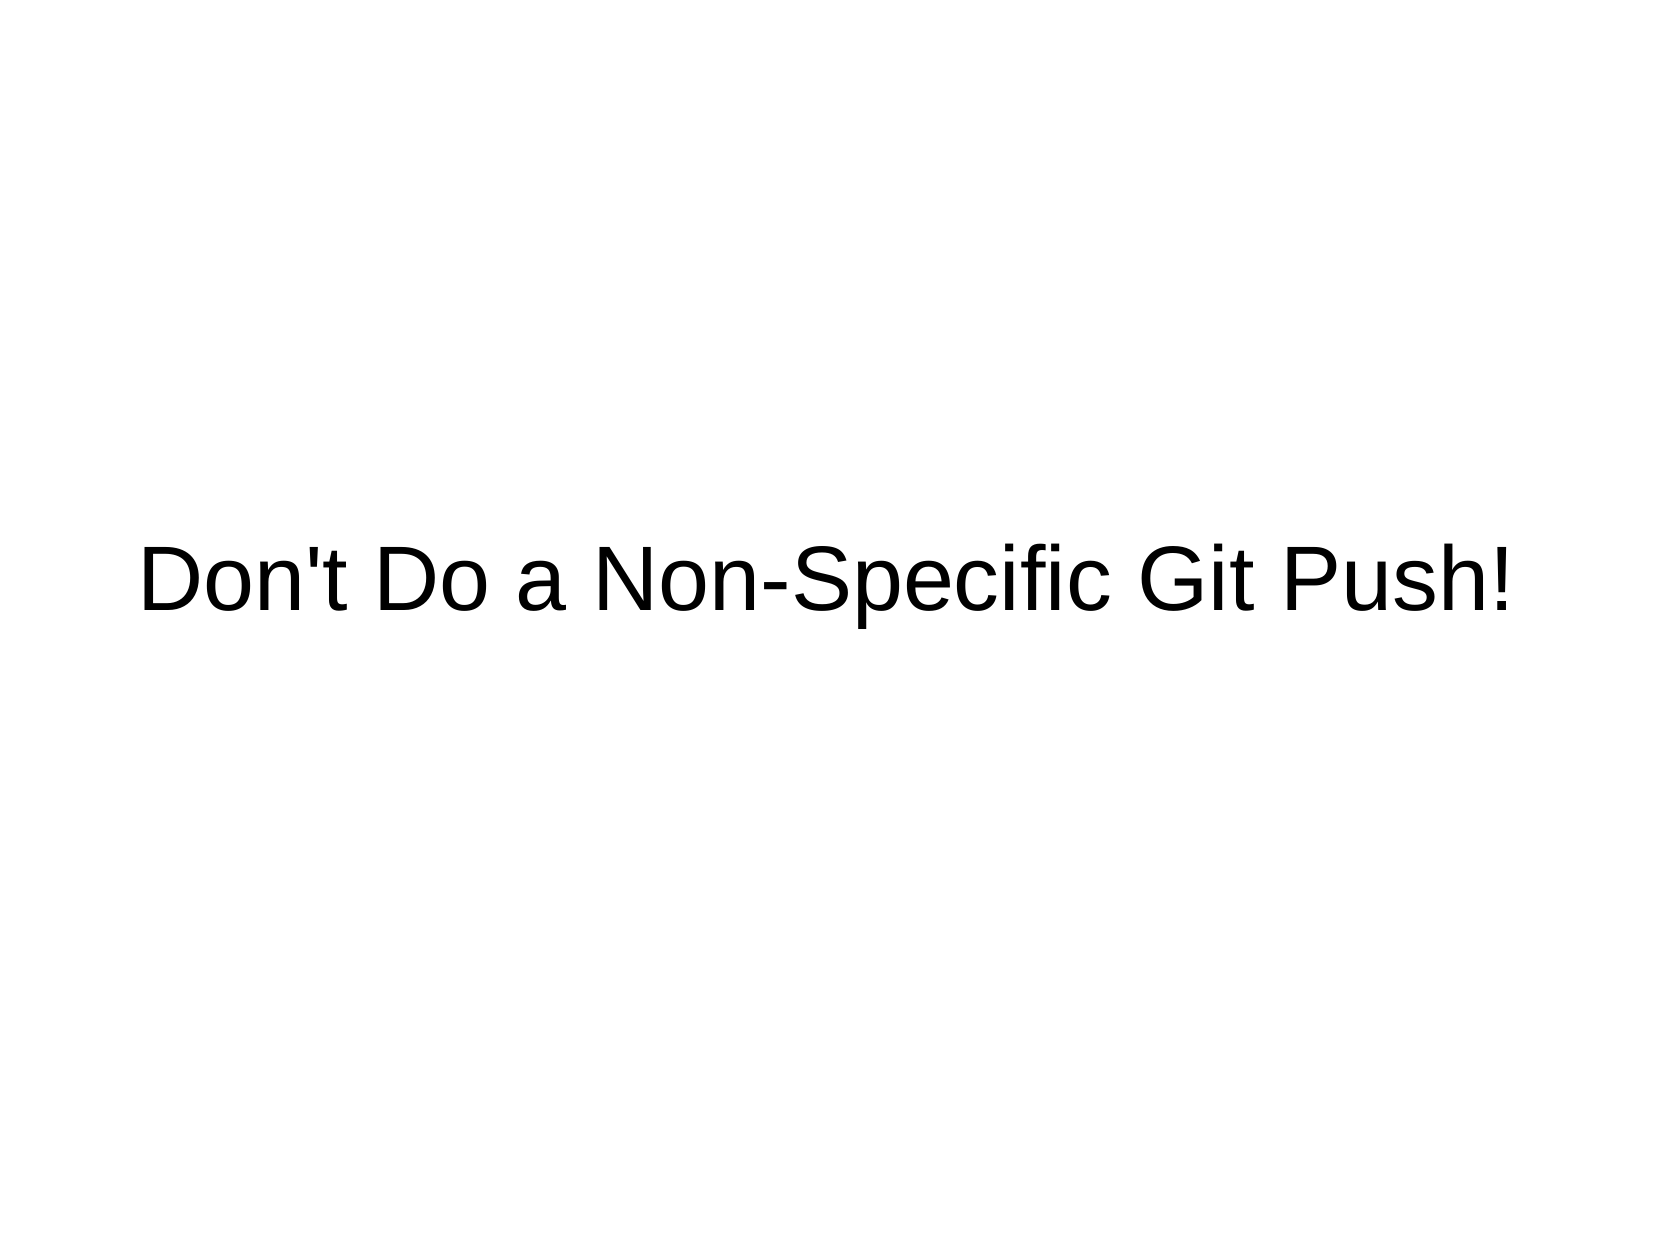

# Don't Do a Non-Specific Git Push!